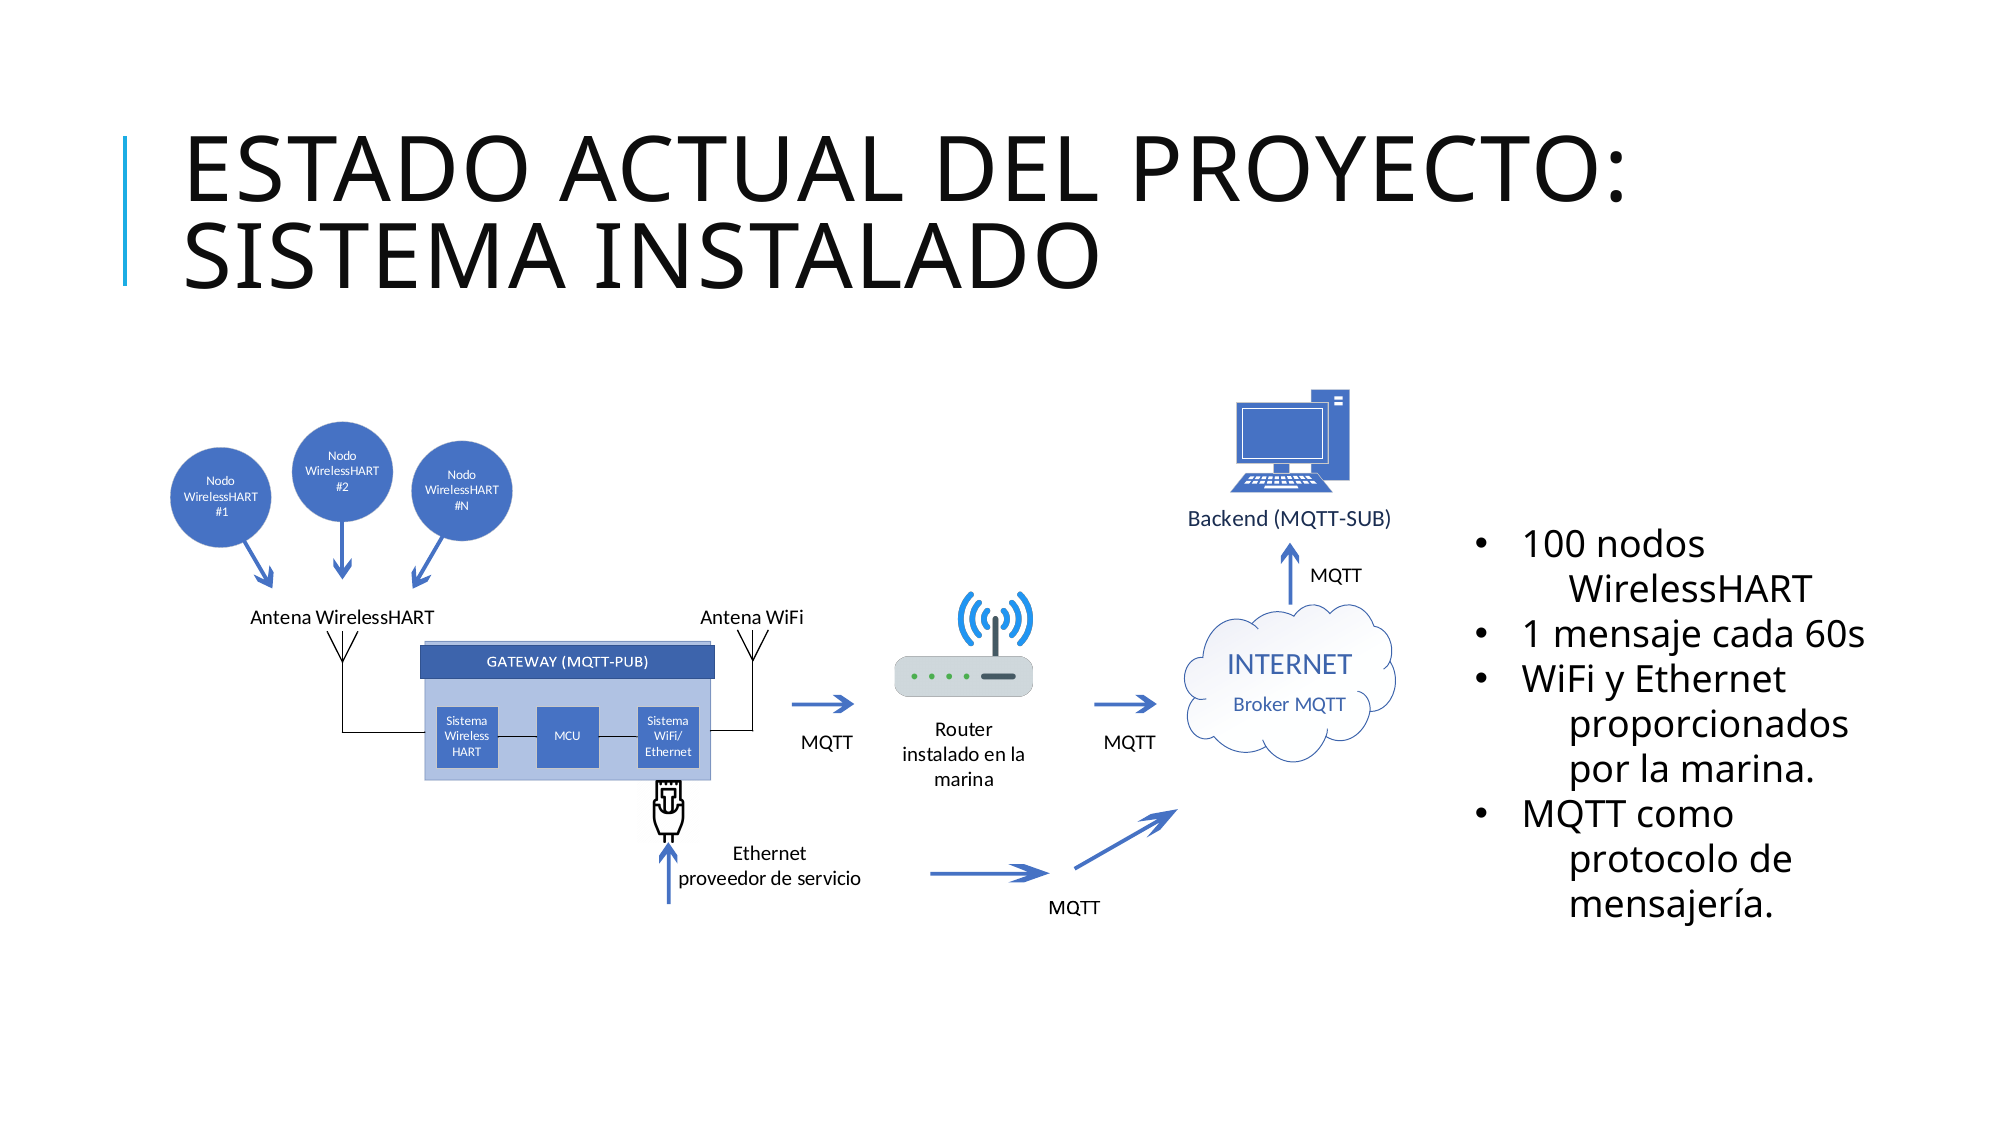

# Estado actual del proyecto: Sistema instalado
100 nodos WirelessHART
1 mensaje cada 60s
WiFi y Ethernet proporcionados por la marina.
MQTT como protocolo de mensajería.